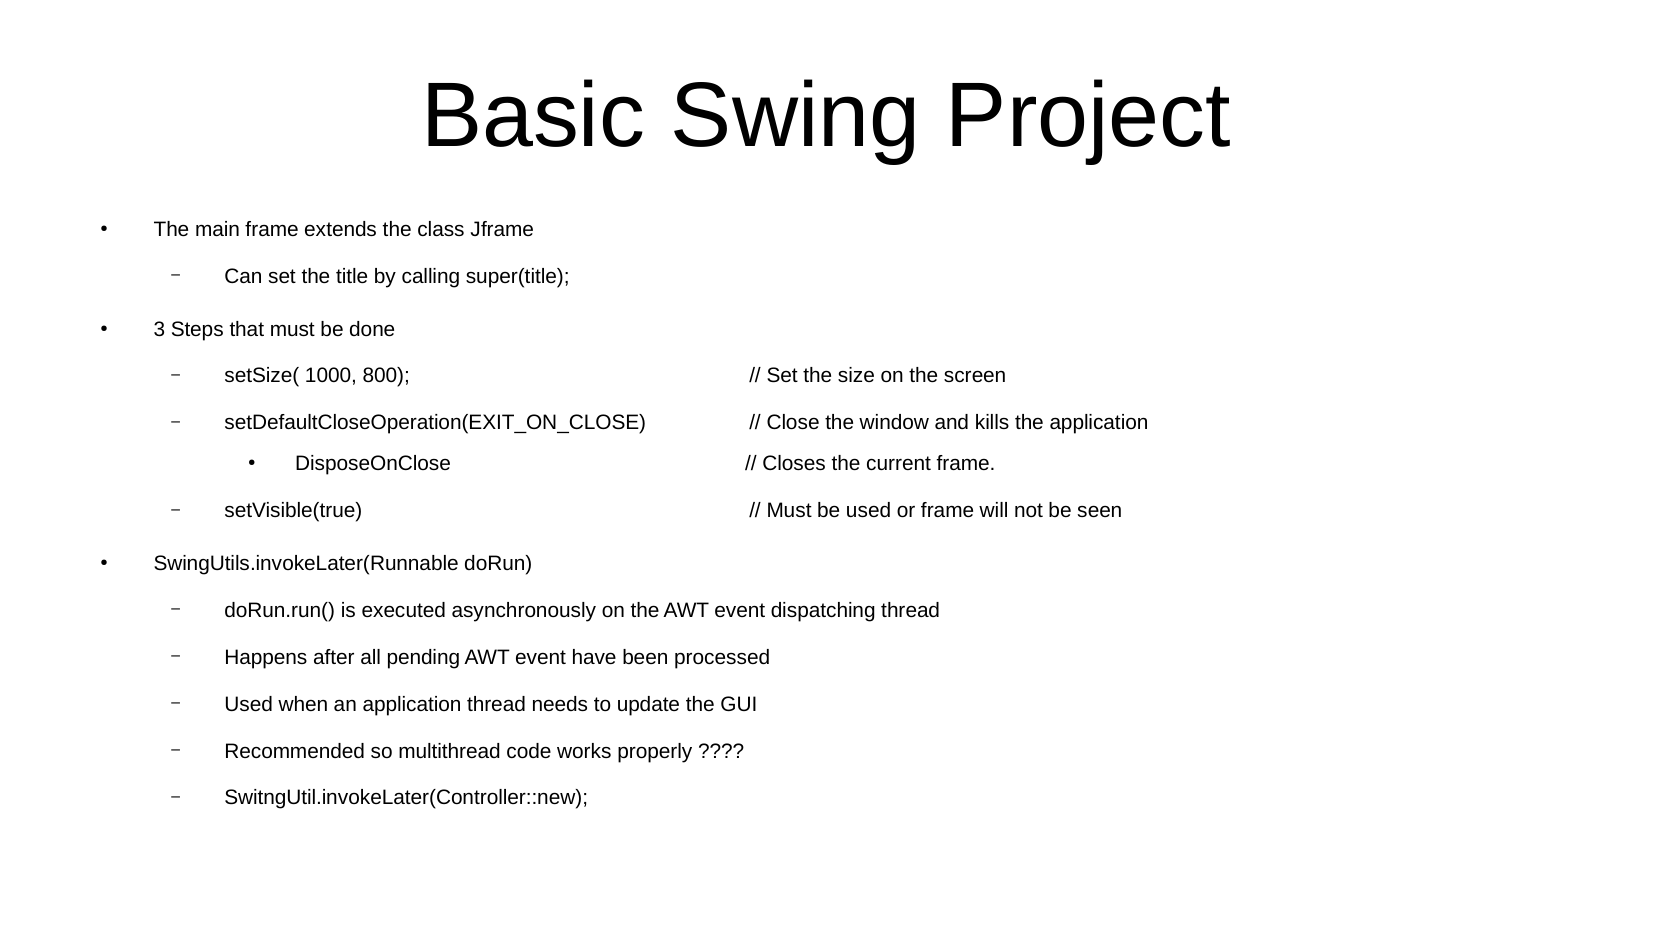

# Basic Swing Project
The main frame extends the class Jframe
Can set the title by calling super(title);
3 Steps that must be done
setSize( 1000, 800);					// Set the size on the screen
setDefaultCloseOperation(EXIT_ON_CLOSE)		// Close the window and kills the application
DisposeOnClose				// Closes the current frame.
setVisible(true)						// Must be used or frame will not be seen
SwingUtils.invokeLater(Runnable doRun)
doRun.run() is executed asynchronously on the AWT event dispatching thread
Happens after all pending AWT event have been processed
Used when an application thread needs to update the GUI
Recommended so multithread code works properly ????
SwitngUtil.invokeLater(Controller::new);